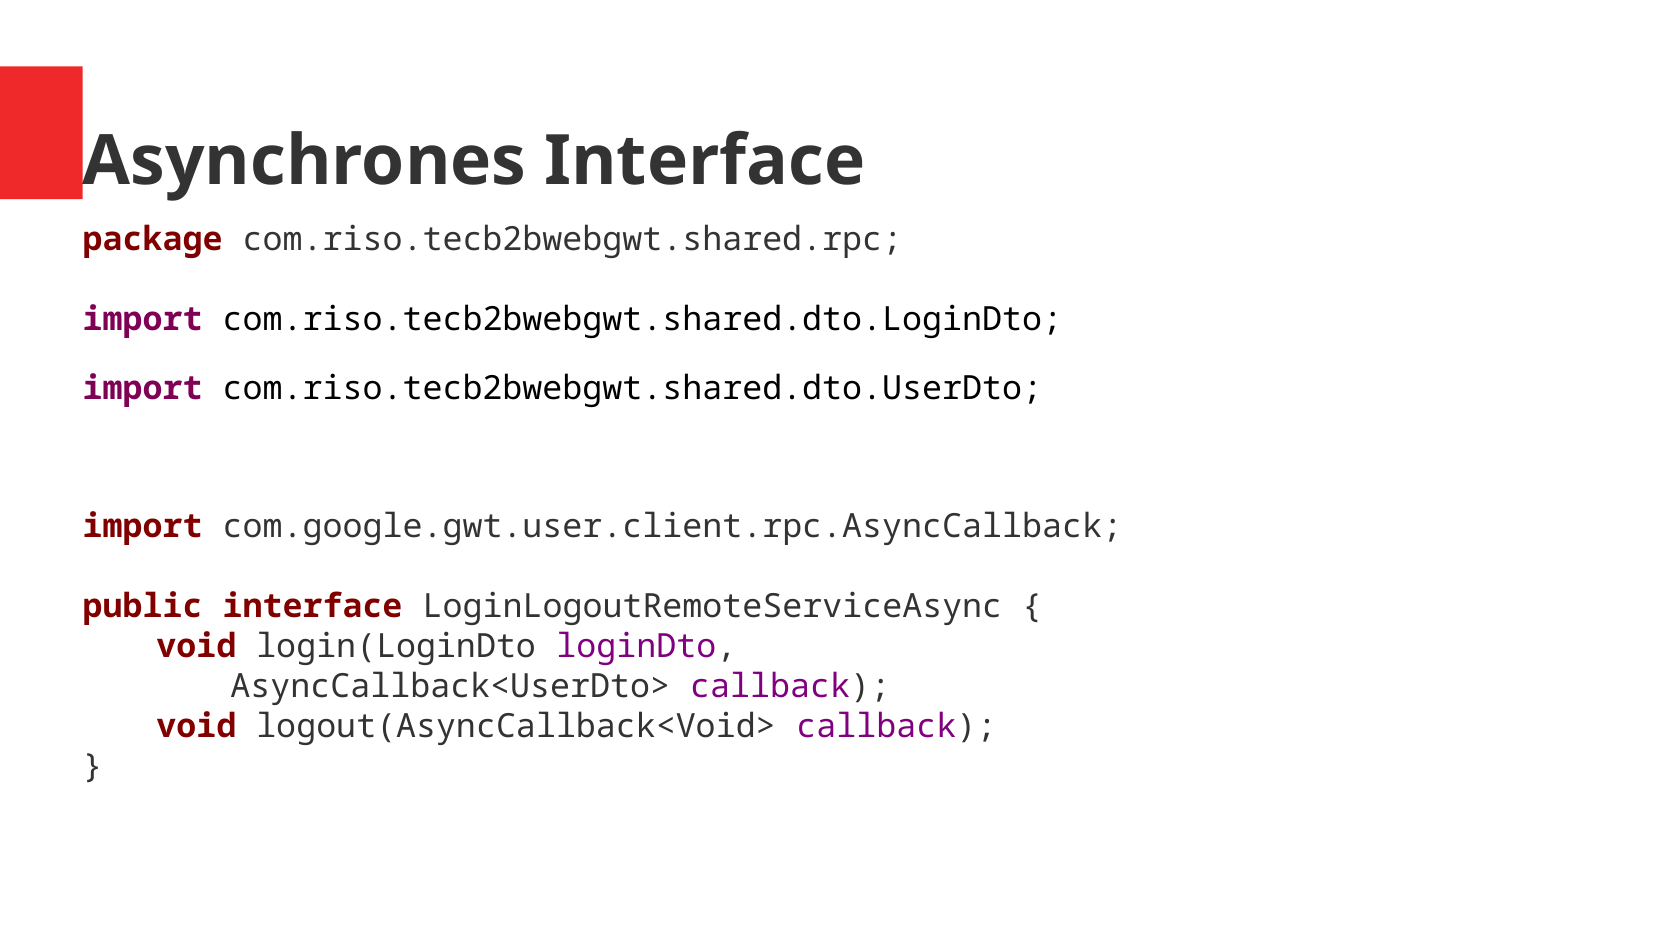

# Asynchrones Interface
package com.riso.tecb2bwebgwt.shared.rpc;
import com.riso.tecb2bwebgwt.shared.dto.LoginDto;
import com.riso.tecb2bwebgwt.shared.dto.UserDto;
import com.google.gwt.user.client.rpc.AsyncCallback;
public interface LoginLogoutRemoteServiceAsync {
	void login(LoginDto loginDto,
		AsyncCallback<UserDto> callback);
	void logout(AsyncCallback<Void> callback);
}